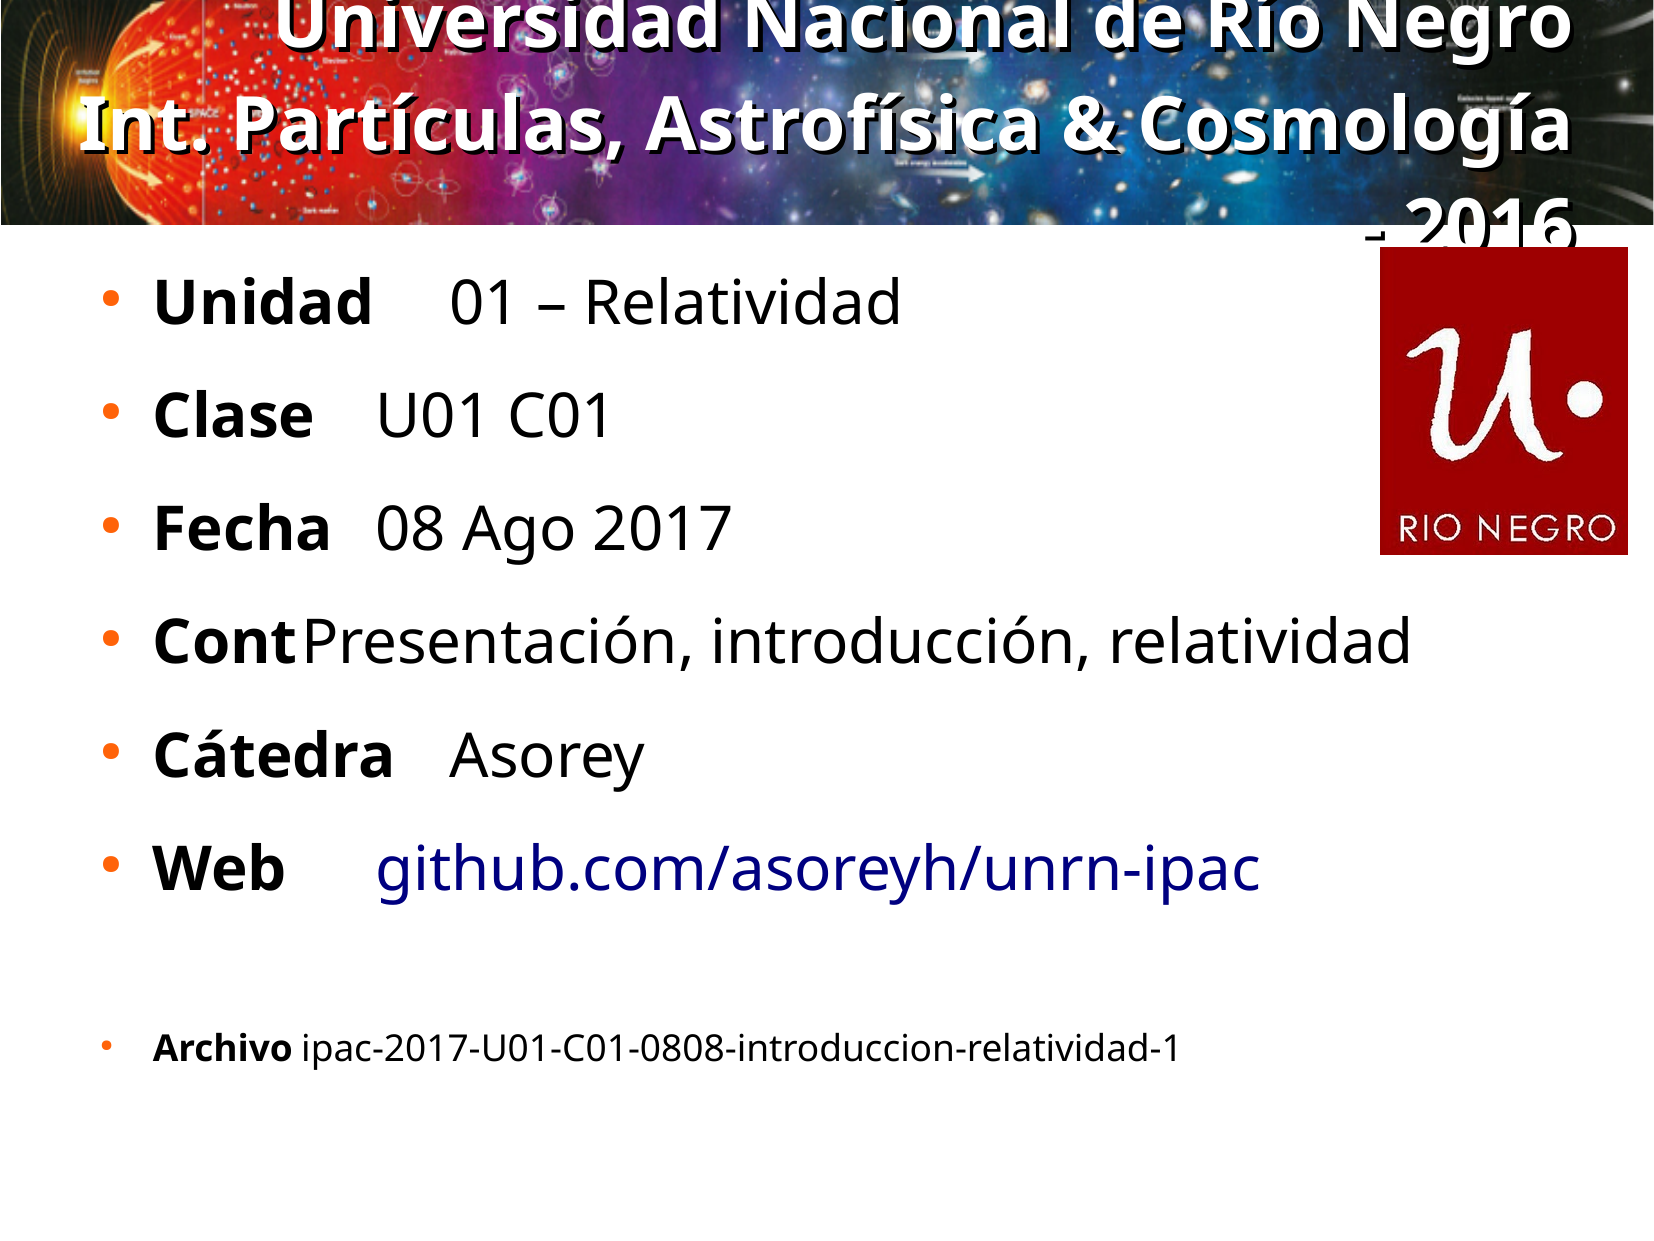

# Universidad Nacional de Río Negro Int. Partículas, Astrofísica & Cosmología - 2016
Unidad 		01 – Relatividad
Clase			U01 C01
Fecha		08 Ago 2017
Cont			Presentación, introducción, relatividad
Cátedra		Asorey
Web 			github.com/asoreyh/unrn-ipac
Archivo			ipac-2017-U01-C01-0808-introduccion-relatividad-1